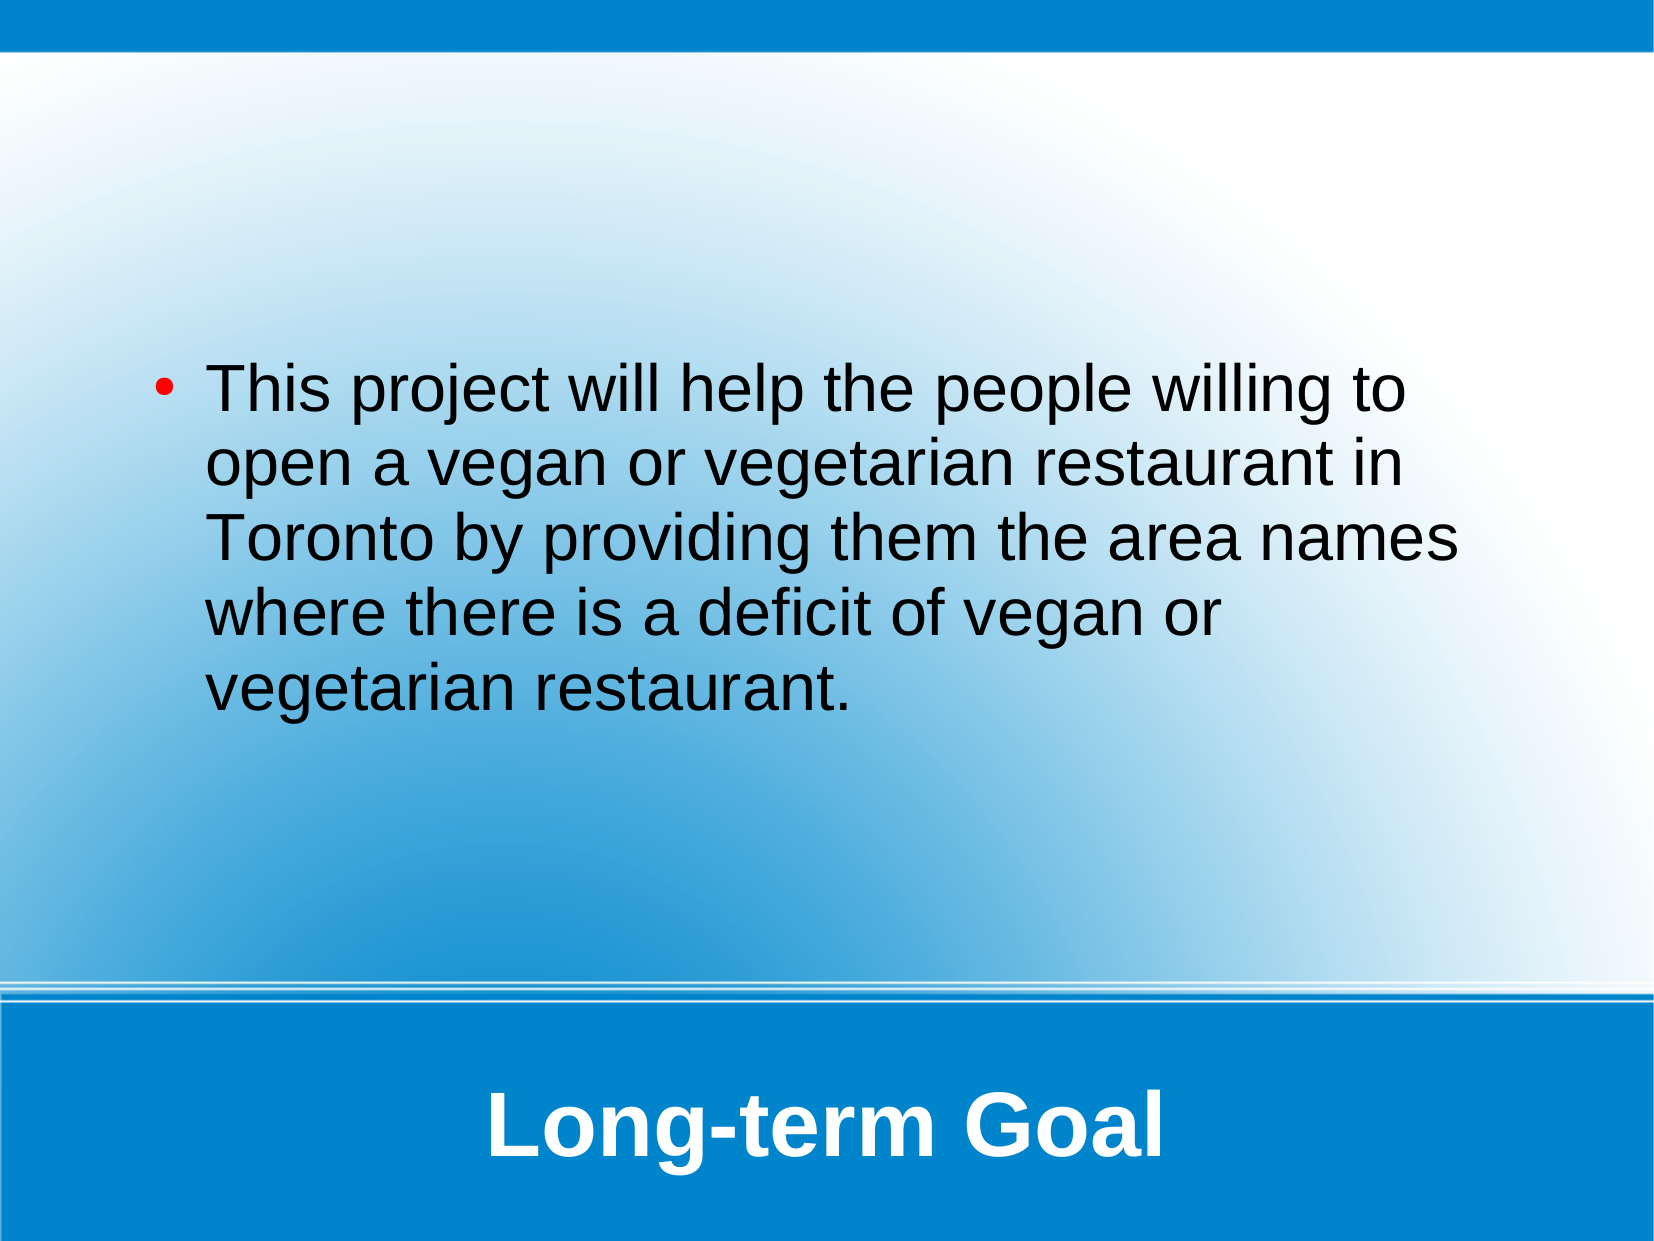

This project will help the people willing to open a vegan or vegetarian restaurant in Toronto by providing them the area names where there is a deficit of vegan or vegetarian restaurant.
# Long-term Goal